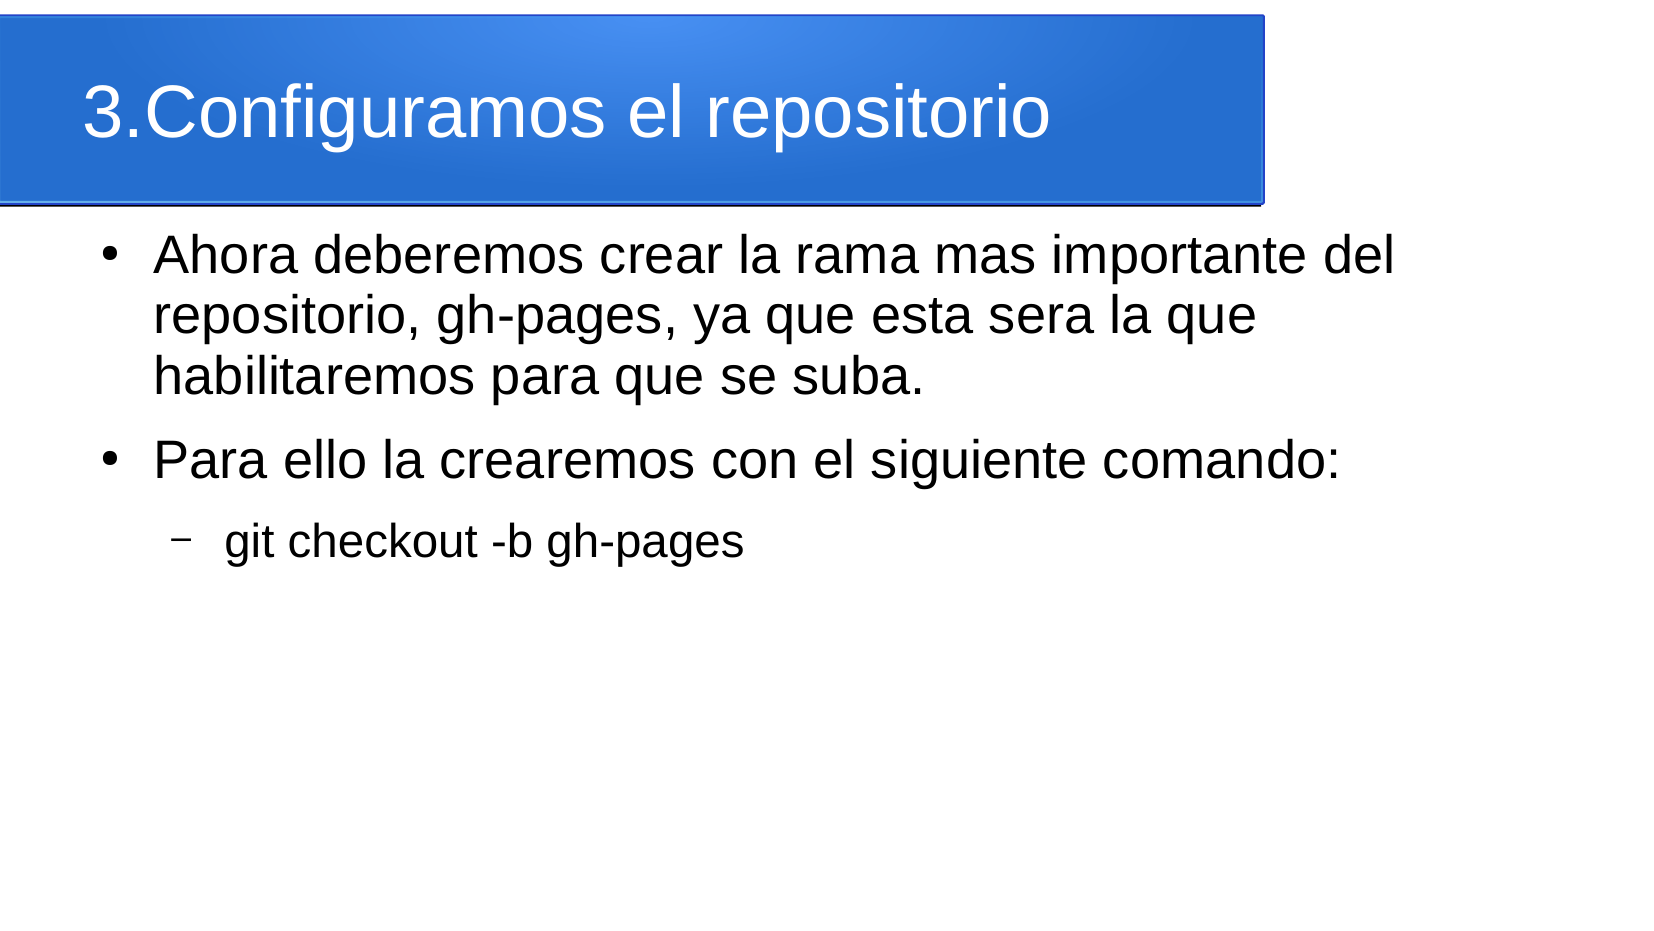

# 3.Configuramos el repositorio
Ahora deberemos crear la rama mas importante del repositorio, gh-pages, ya que esta sera la que habilitaremos para que se suba.
Para ello la crearemos con el siguiente comando:
git checkout -b gh-pages